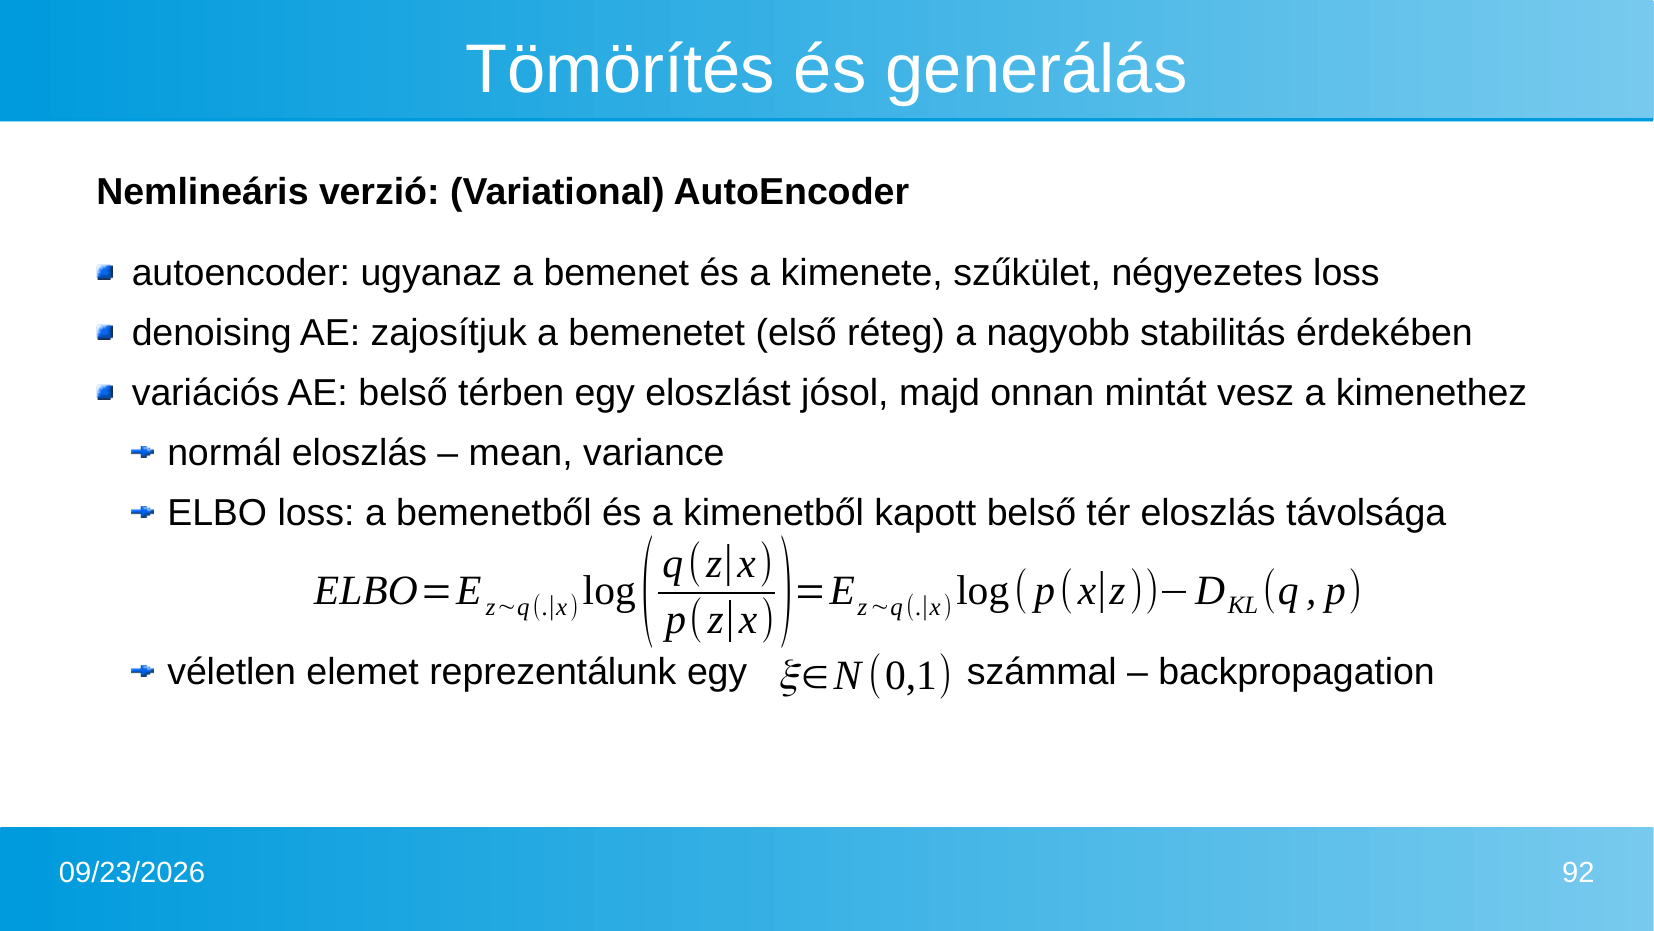

# Tömörítés és generálás
Nemlineáris verzió: (Variational) AutoEncoder
autoencoder: ugyanaz a bemenet és a kimenete, szűkület, négyezetes loss
denoising AE: zajosítjuk a bemenetet (első réteg) a nagyobb stabilitás érdekében
variációs AE: belső térben egy eloszlást jósol, majd onnan mintát vesz a kimenethez
normál eloszlás – mean, variance
ELBO loss: a bemenetből és a kimenetből kapott belső tér eloszlás távolsága
véletlen elemet reprezentálunk egy számmal – backpropagation
92